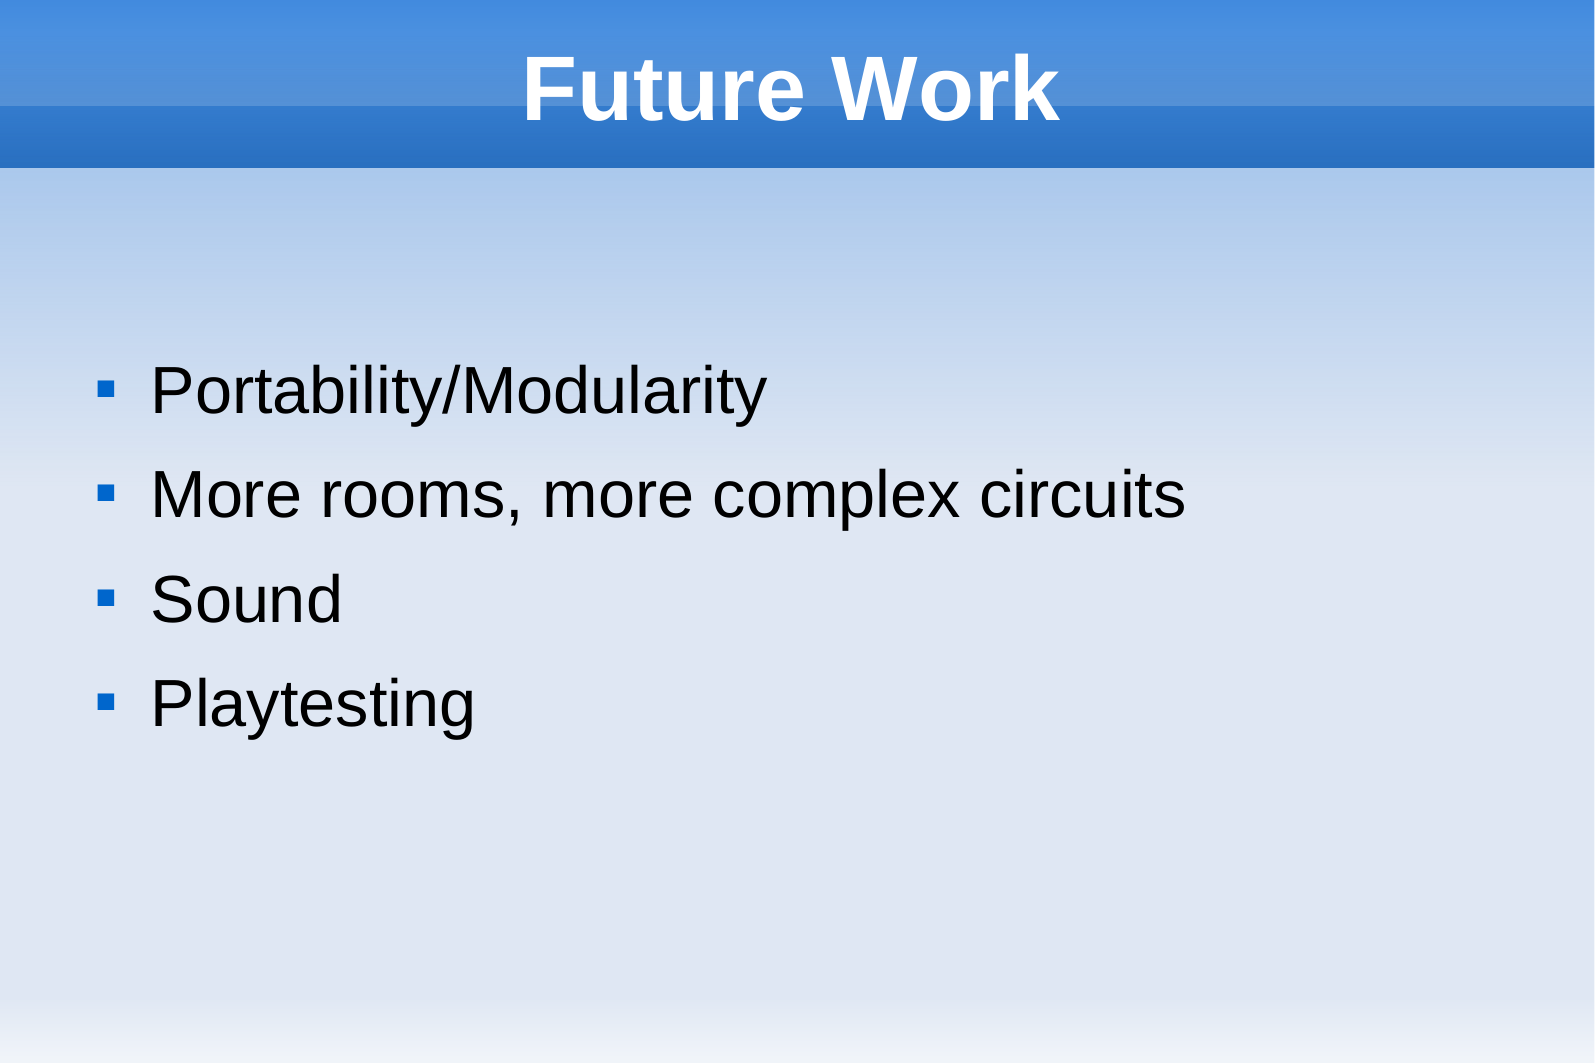

# Future Work
Portability/Modularity
More rooms, more complex circuits
Sound
Playtesting